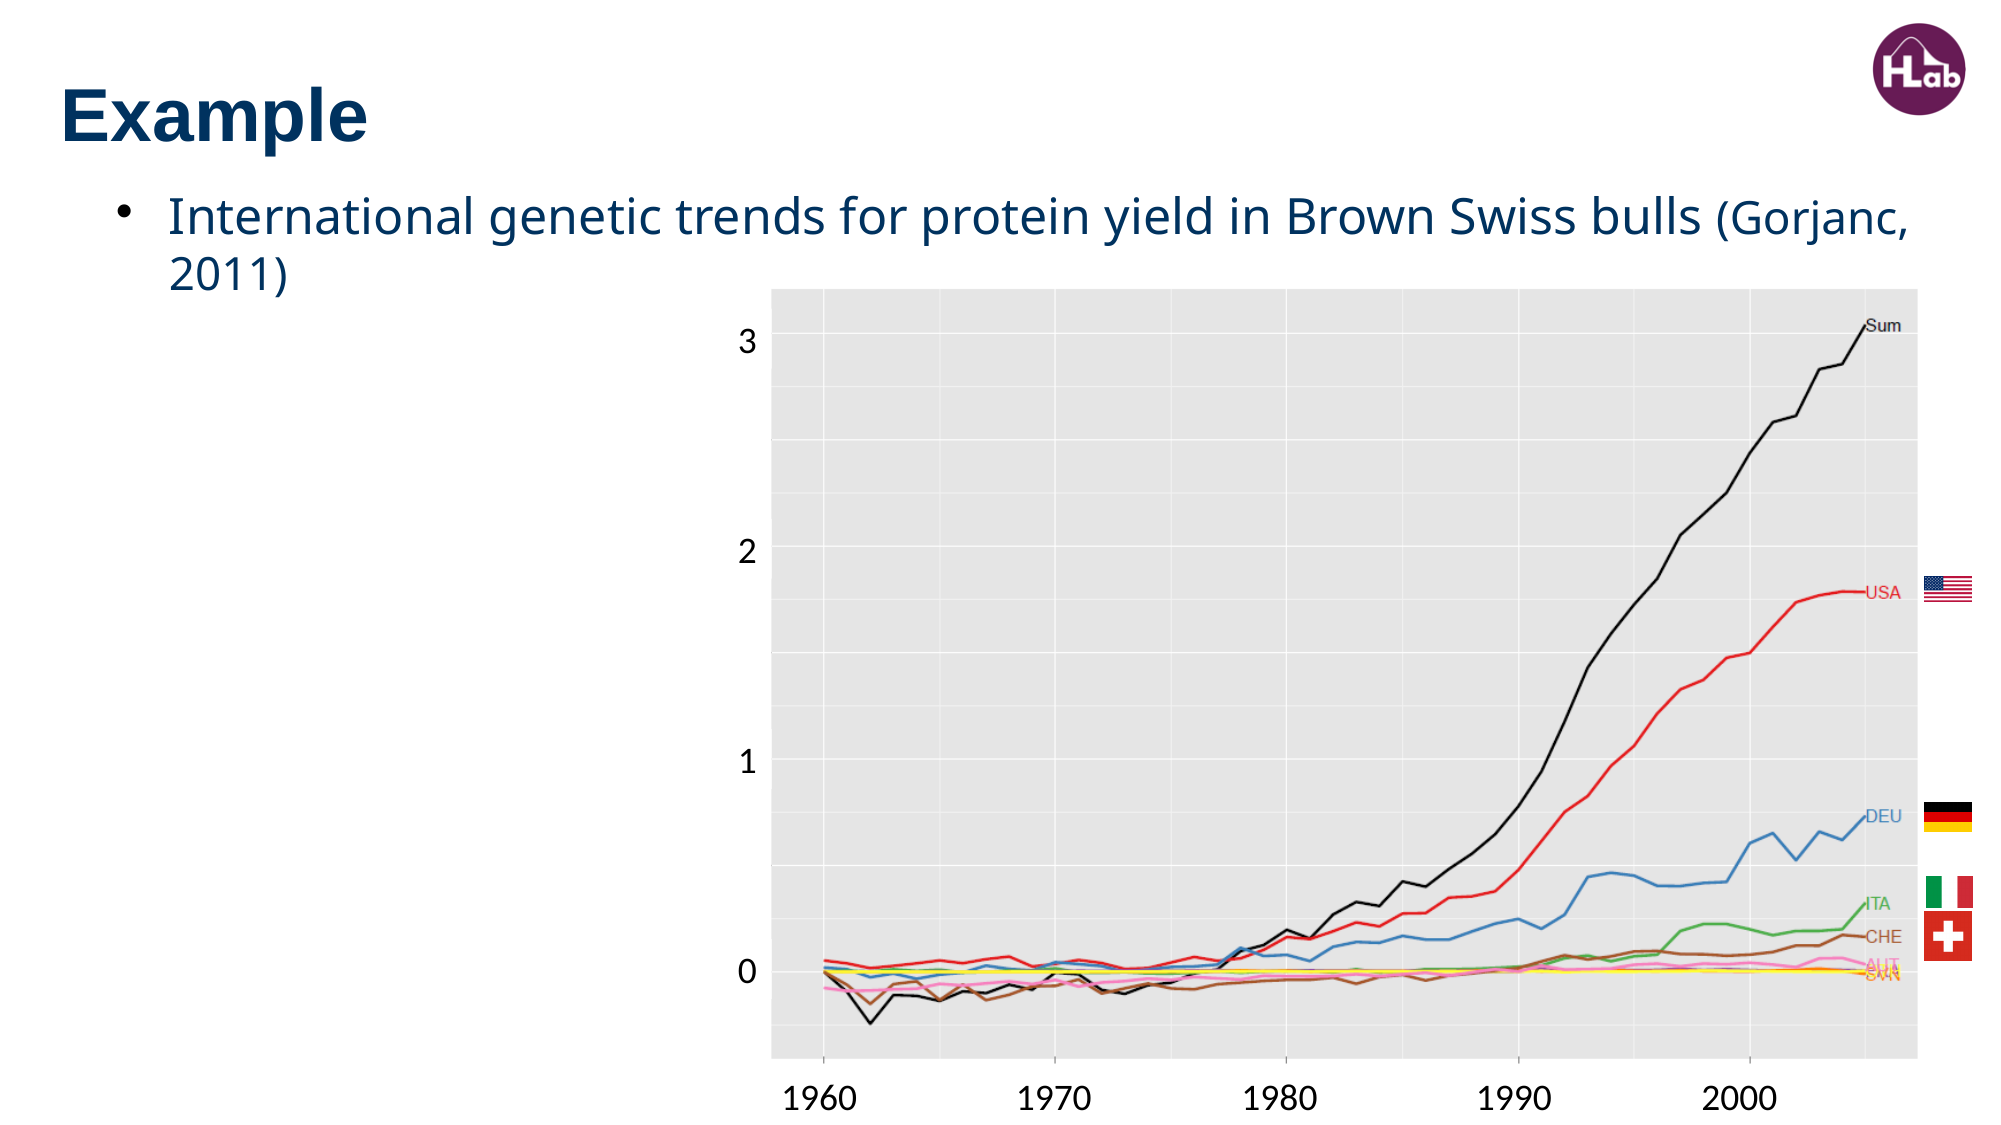

Example
International genetic trends for protein yield in Brown Swiss bulls (Gorjanc, 2011)
3
2
1
0
1960
1970
1980
1990
2000